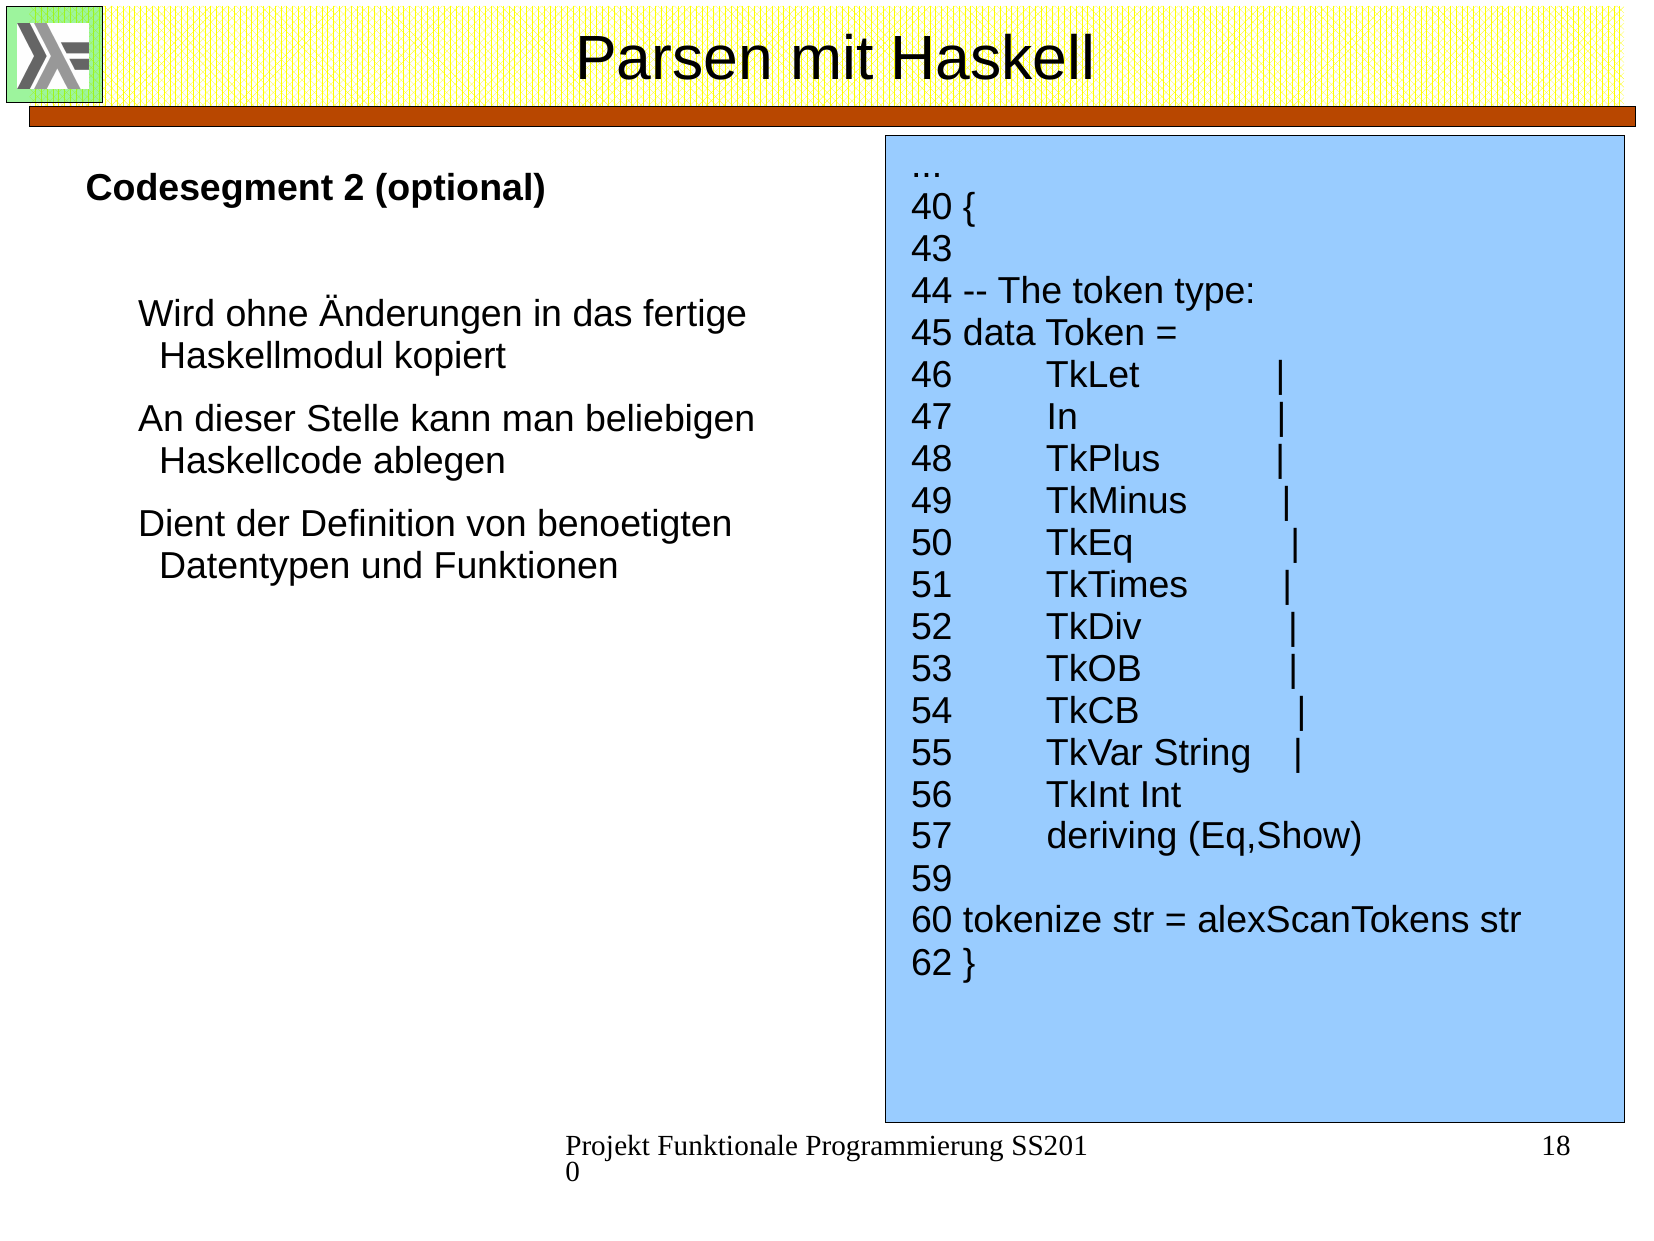

# Parsen mit Haskell
 ...
 40 {
 43
 44 -- The token type:
 45 data Token =
 46 TkLet |
 47 In |
 48 TkPlus |
 49 TkMinus |
 50 TkEq |
 51 TkTimes |
 52 TkDiv |
 53 TkOB |
 54 TkCB |
 55 TkVar String |
 56 TkInt Int
 57 deriving (Eq,Show)
 59
 60 tokenize str = alexScanTokens str
 62 }
Codesegment 2 (optional)
 Wird ohne Änderungen in das fertige
 Haskellmodul kopiert
 An dieser Stelle kann man beliebigen
 Haskellcode ablegen
 Dient der Definition von benoetigten
 Datentypen und Funktionen
Projekt Funktionale Programmierung SS2010
18